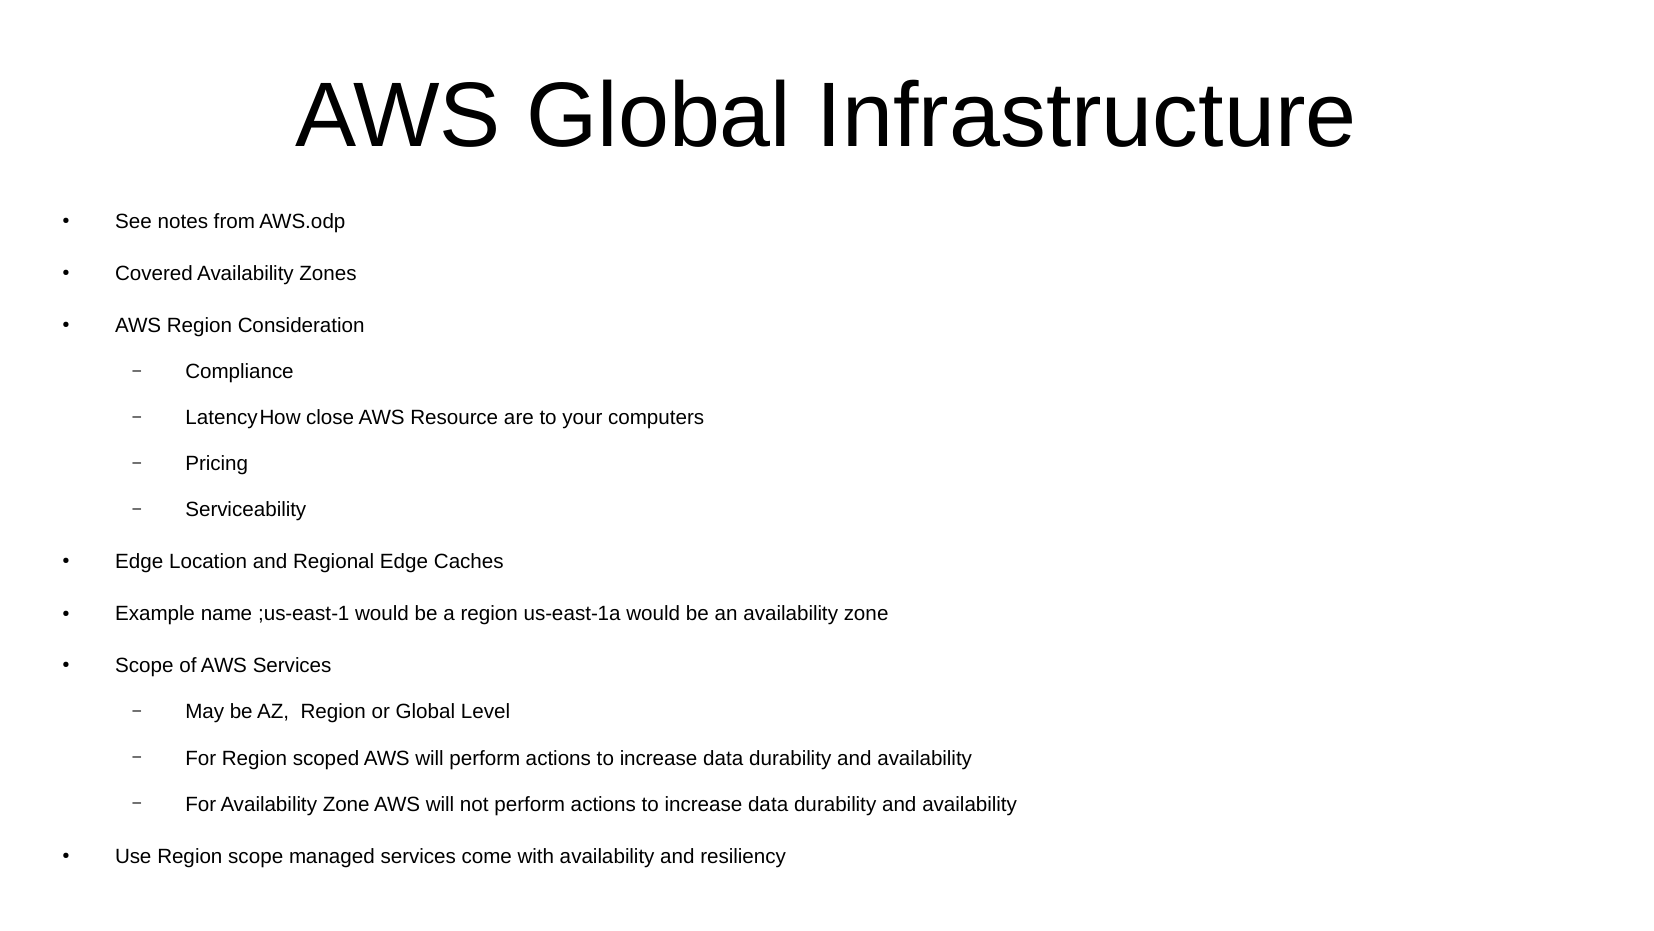

# AWS Global Infrastructure
See notes from AWS.odp
Covered Availability Zones
AWS Region Consideration
Compliance
Latency			How close AWS Resource are to your computers
Pricing
Serviceability
Edge Location and Regional Edge Caches
Example name ;us-east-1 would be a region us-east-1a would be an availability zone
Scope of AWS Services
May be AZ, Region or Global Level
For Region scoped AWS will perform actions to increase data durability and availability
For Availability Zone AWS will not perform actions to increase data durability and availability
Use Region scope managed services come with availability and resiliency